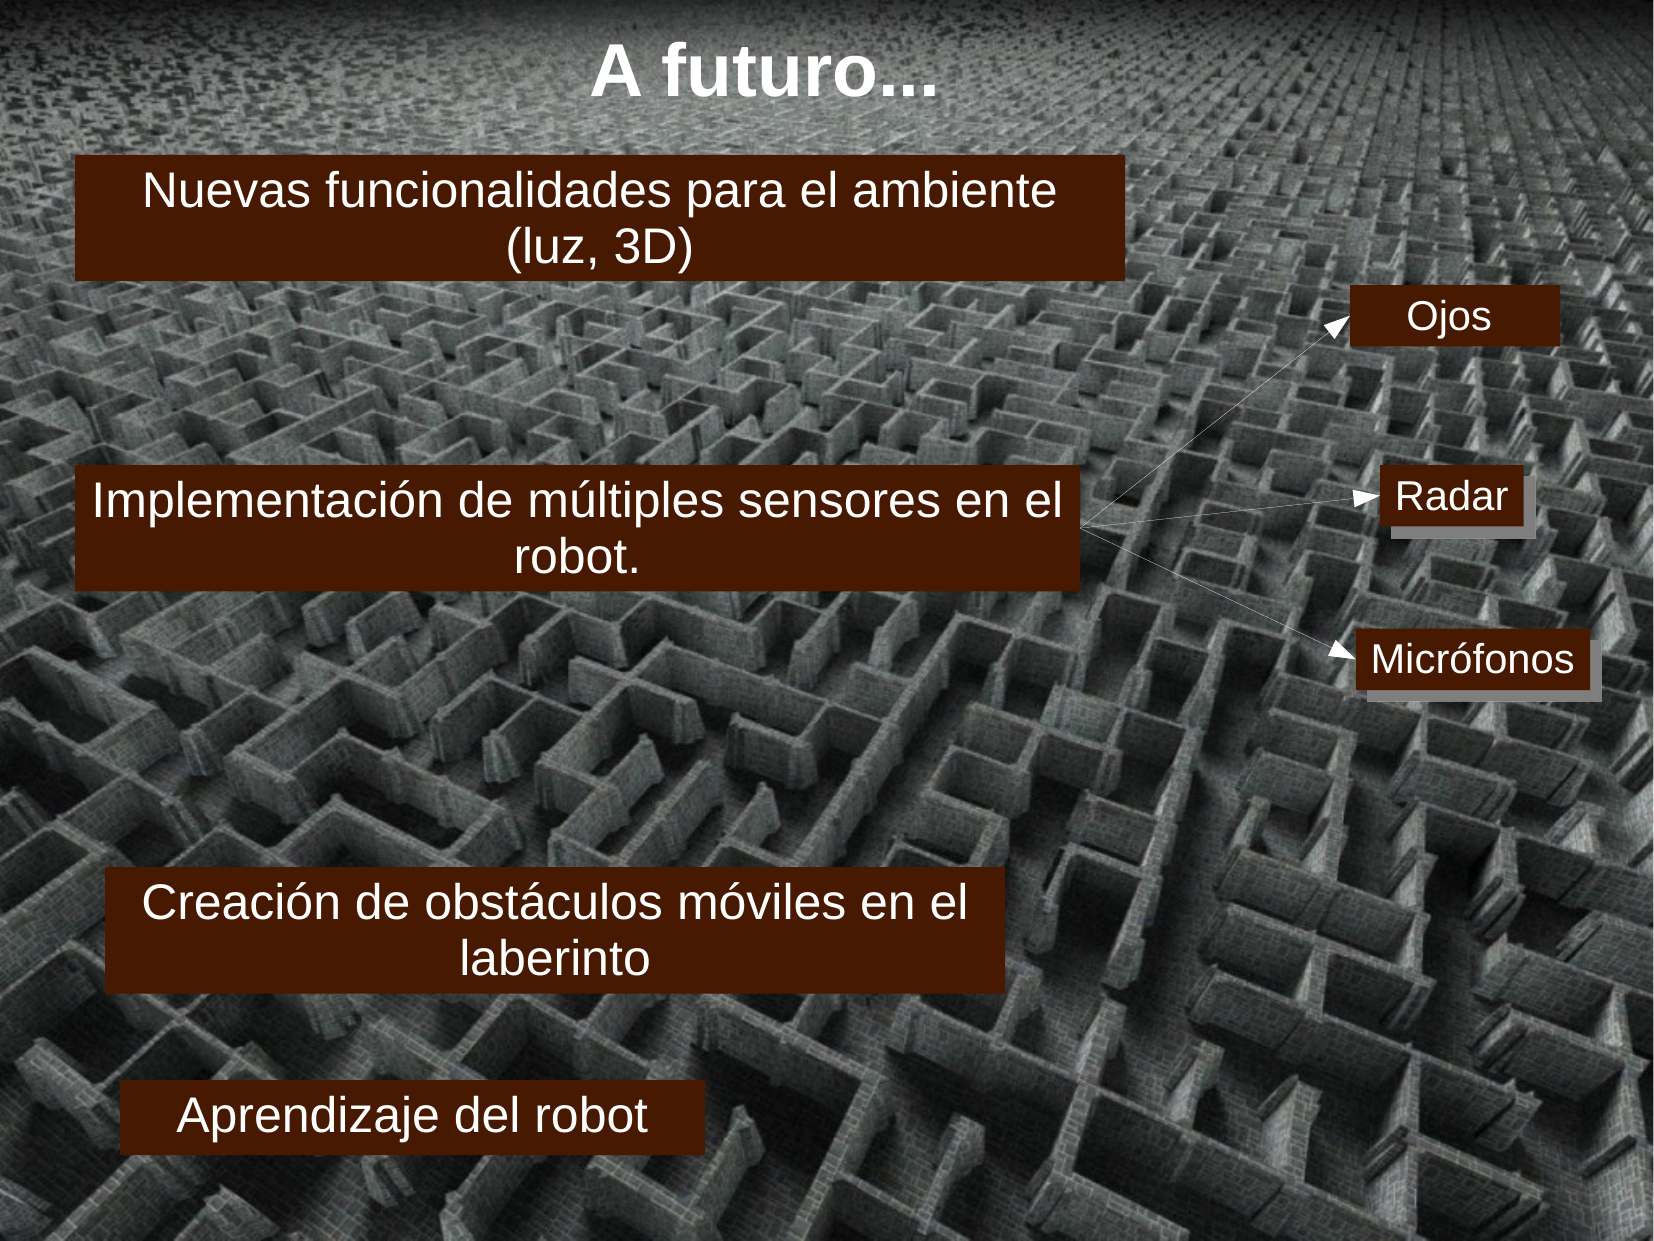

A futuro...
Nuevas funcionalidades para el ambiente (luz, 3D)
Ojos
Implementación de múltiples sensores en el robot.
Radar
Micrófonos
Creación de obstáculos móviles en el laberinto
Aprendizaje del robot